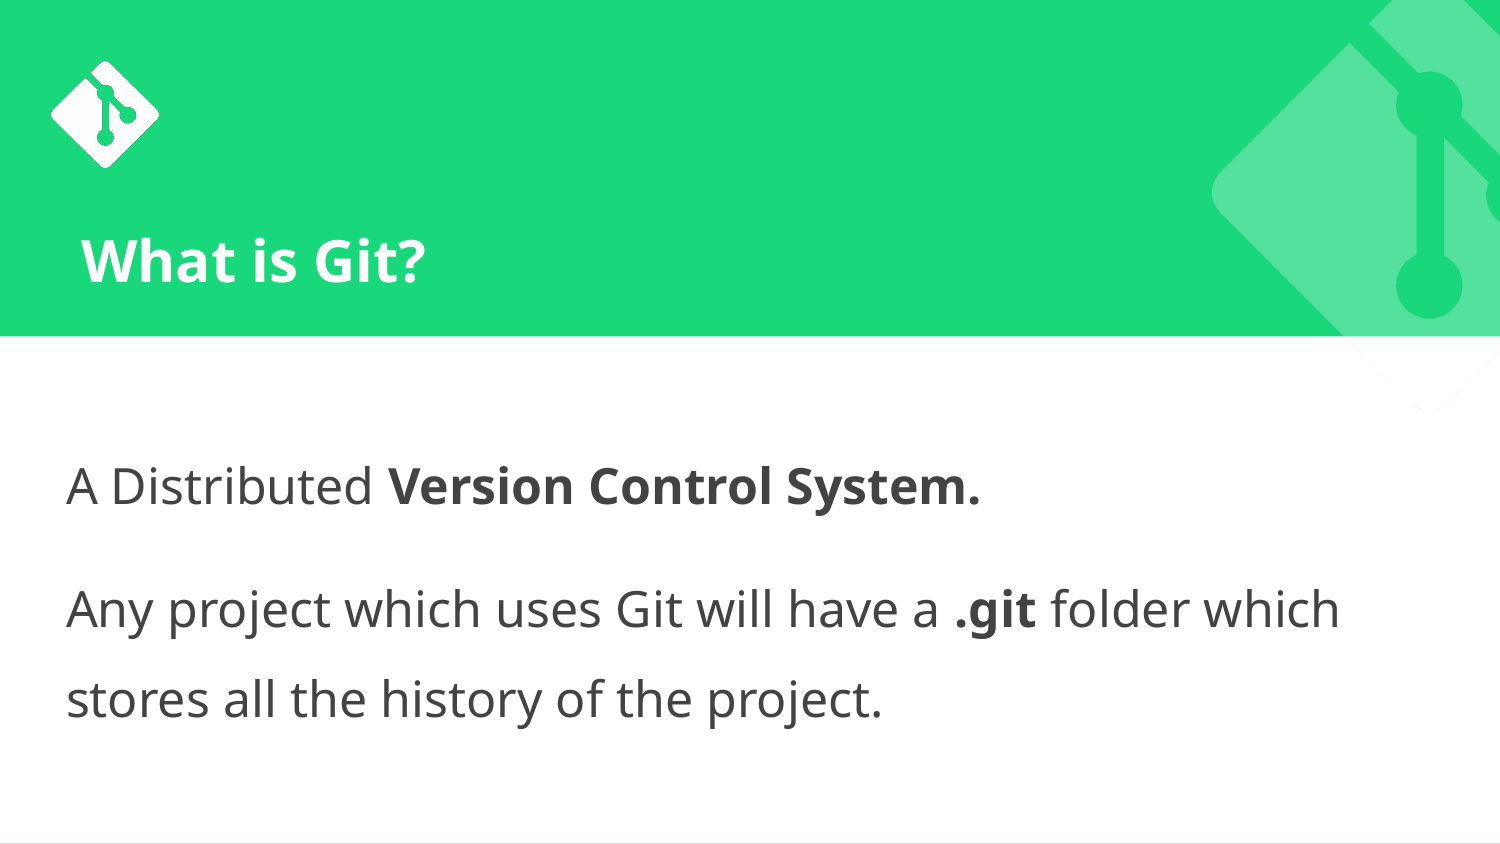

# What is Git?
A Distributed Version Control System.
Any project which uses Git will have a .git folder which stores all the history of the project.